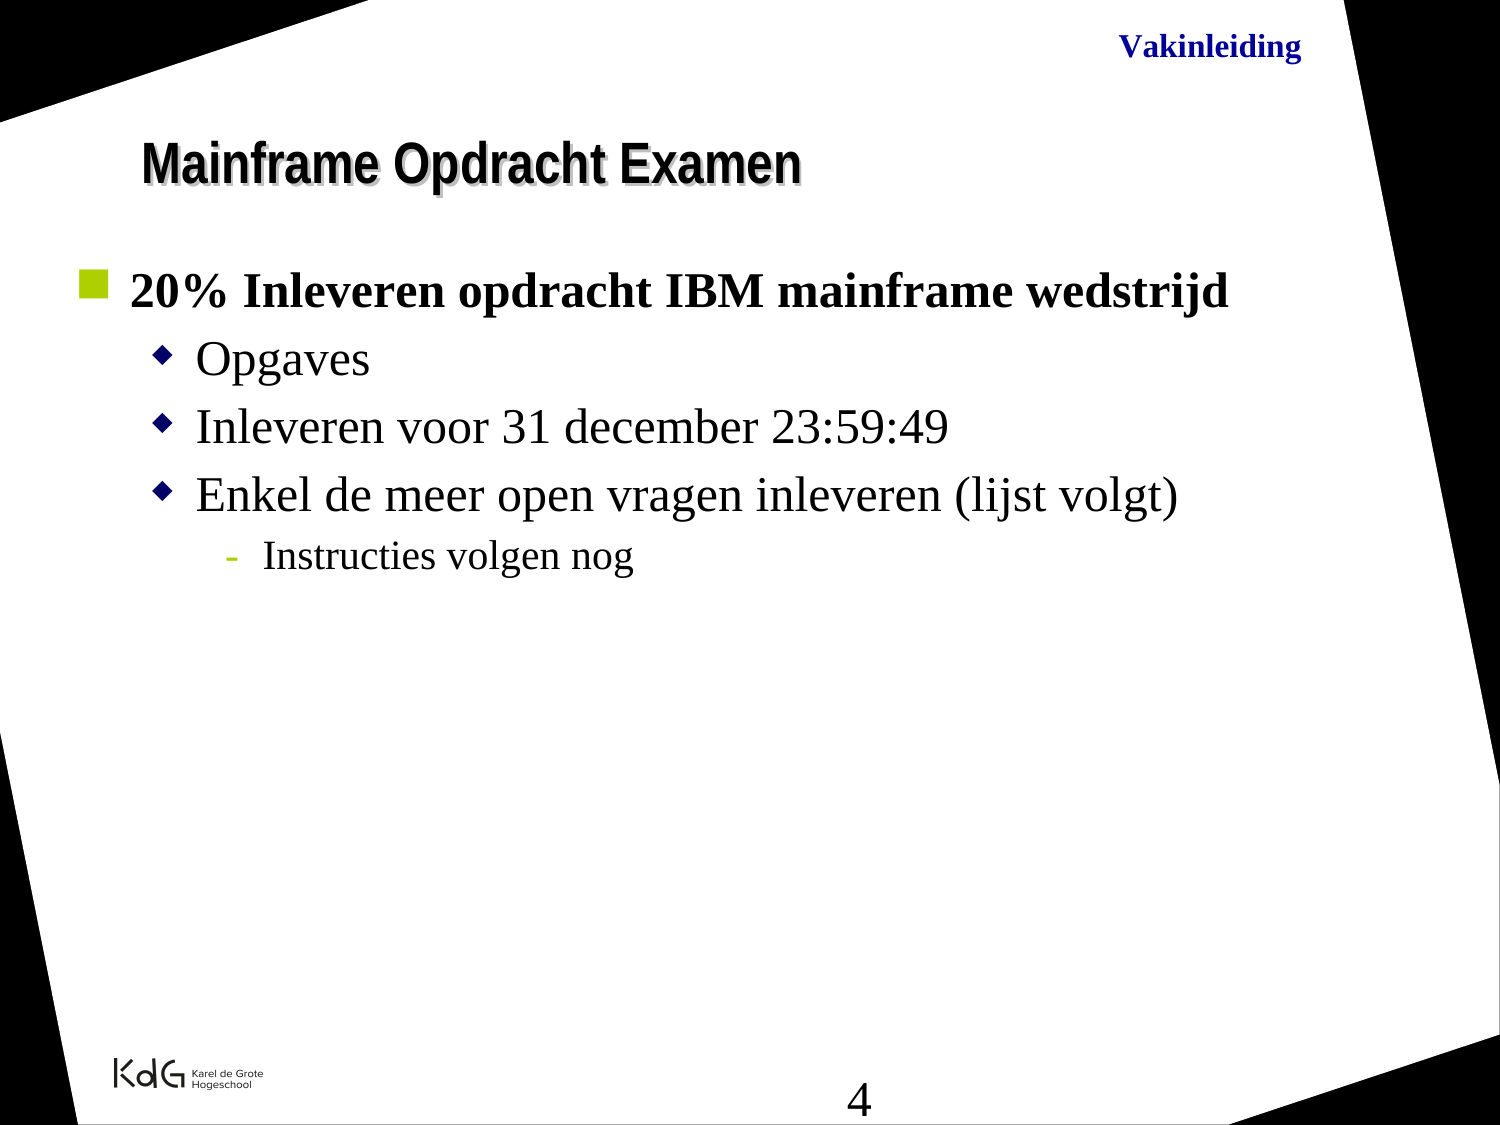

# Mainframe Opdracht Examen
20% Inleveren opdracht IBM mainframe wedstrijd
Opgaves
Inleveren voor 31 december 23:59:49
Enkel de meer open vragen inleveren (lijst volgt)
Instructies volgen nog